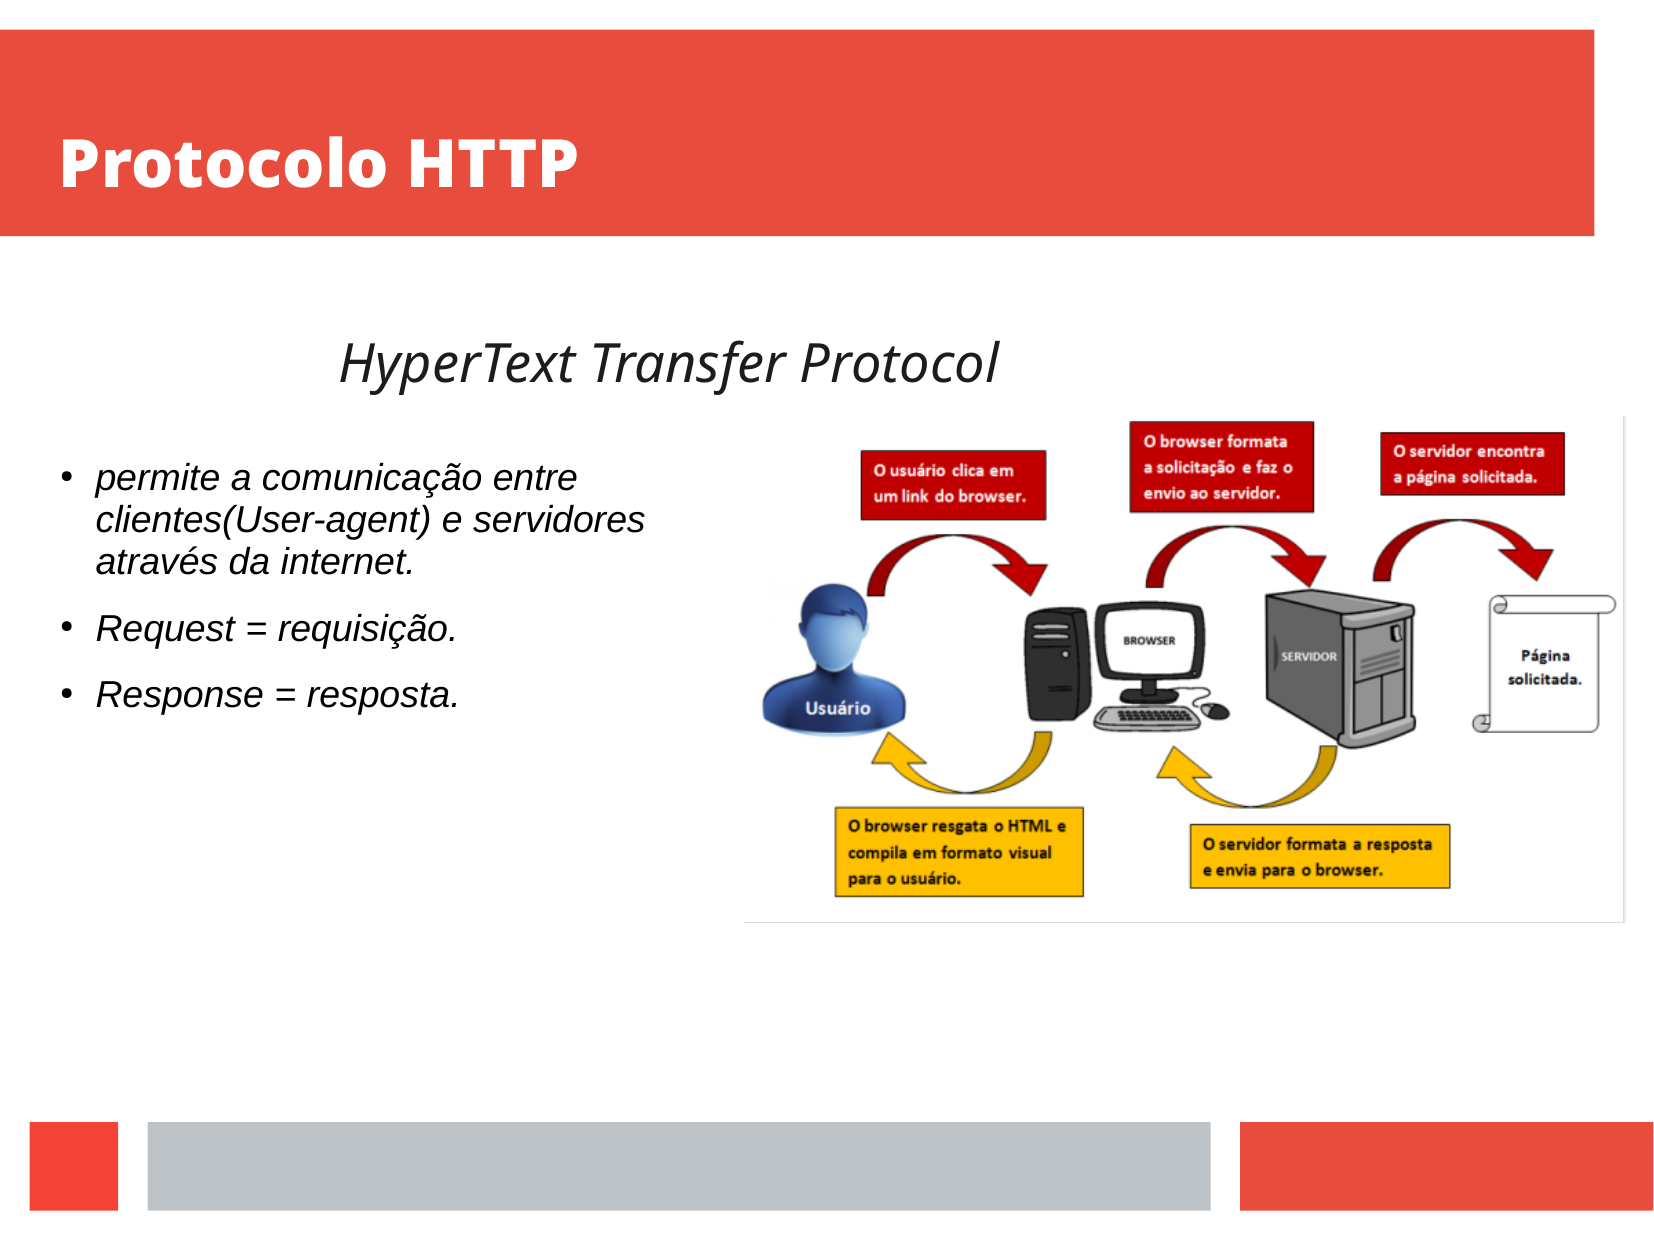

# Protocolo HTTP
 HyperText Transfer Protocol
​​​​permite a comunicação entre clientes(User-agent) e servidores através da internet.
Request = requisição.
Response = resposta.